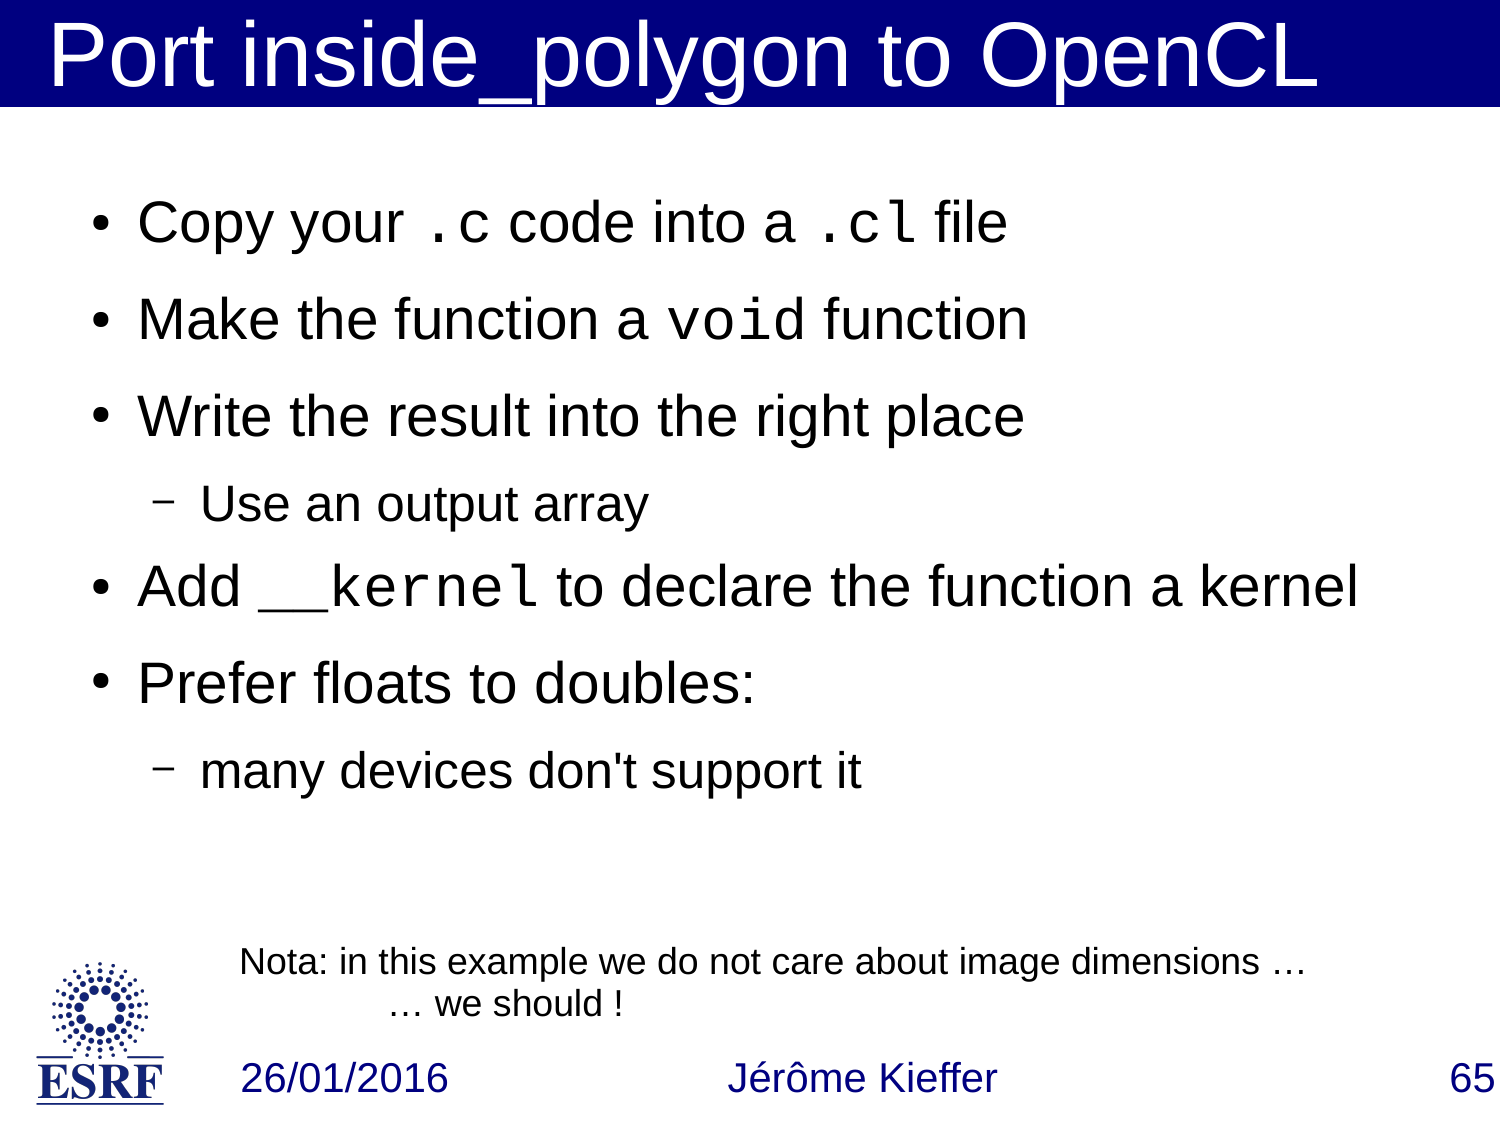

# Port inside_polygon to OpenCL
Copy your .c code into a .cl file
Make the function a void function
Write the result into the right place
Use an output array
Add __kernel to declare the function a kernel
Prefer floats to doubles:
many devices don't support it
Nota: in this example we do not care about image dimensions …
		… we should !
26/01/2016
Jérôme Kieffer
65